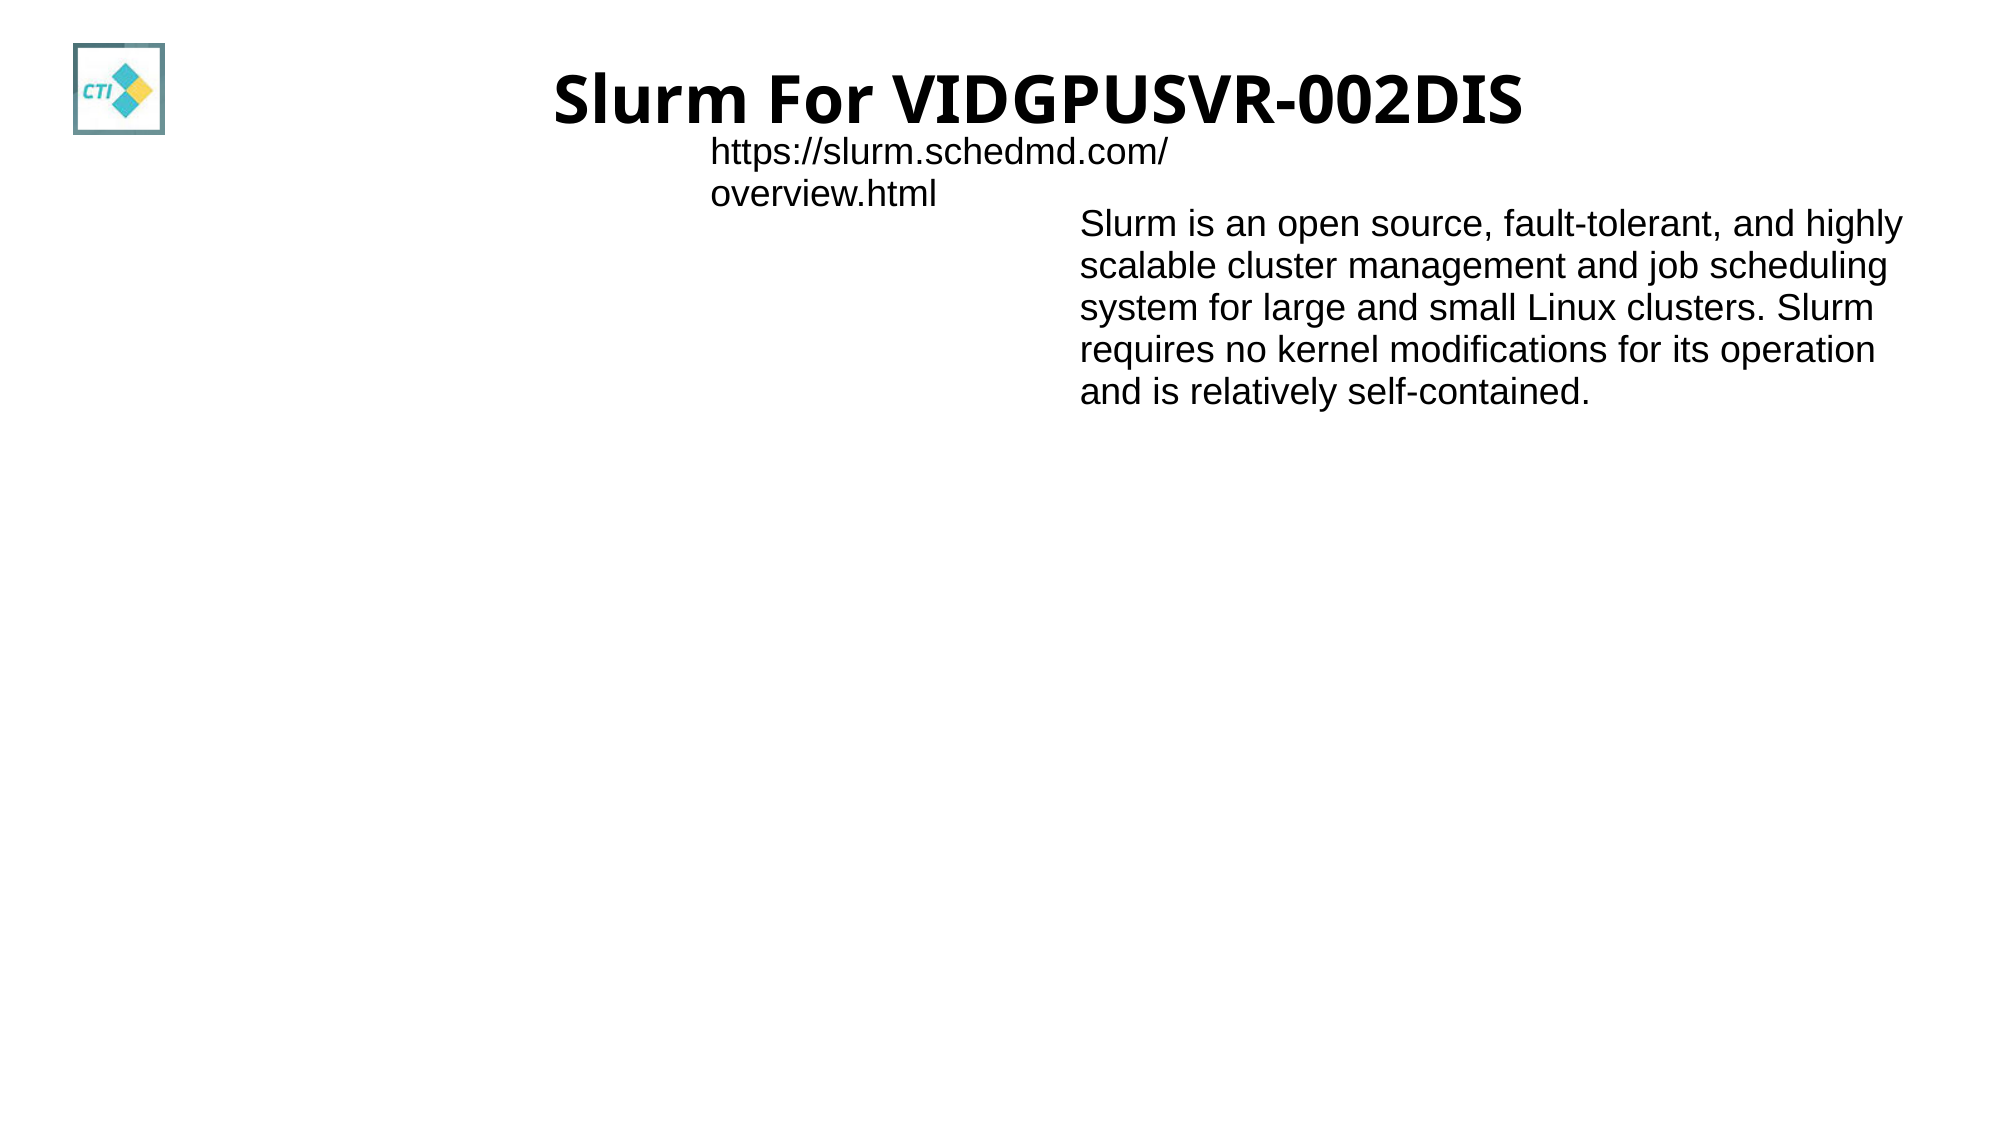

# Slurm For VIDGPUSVR-002DIS
https://slurm.schedmd.com/overview.html
Slurm is an open source, fault-tolerant, and highly scalable cluster management and job scheduling system for large and small Linux clusters. Slurm requires no kernel modifications for its operation and is relatively self-contained.